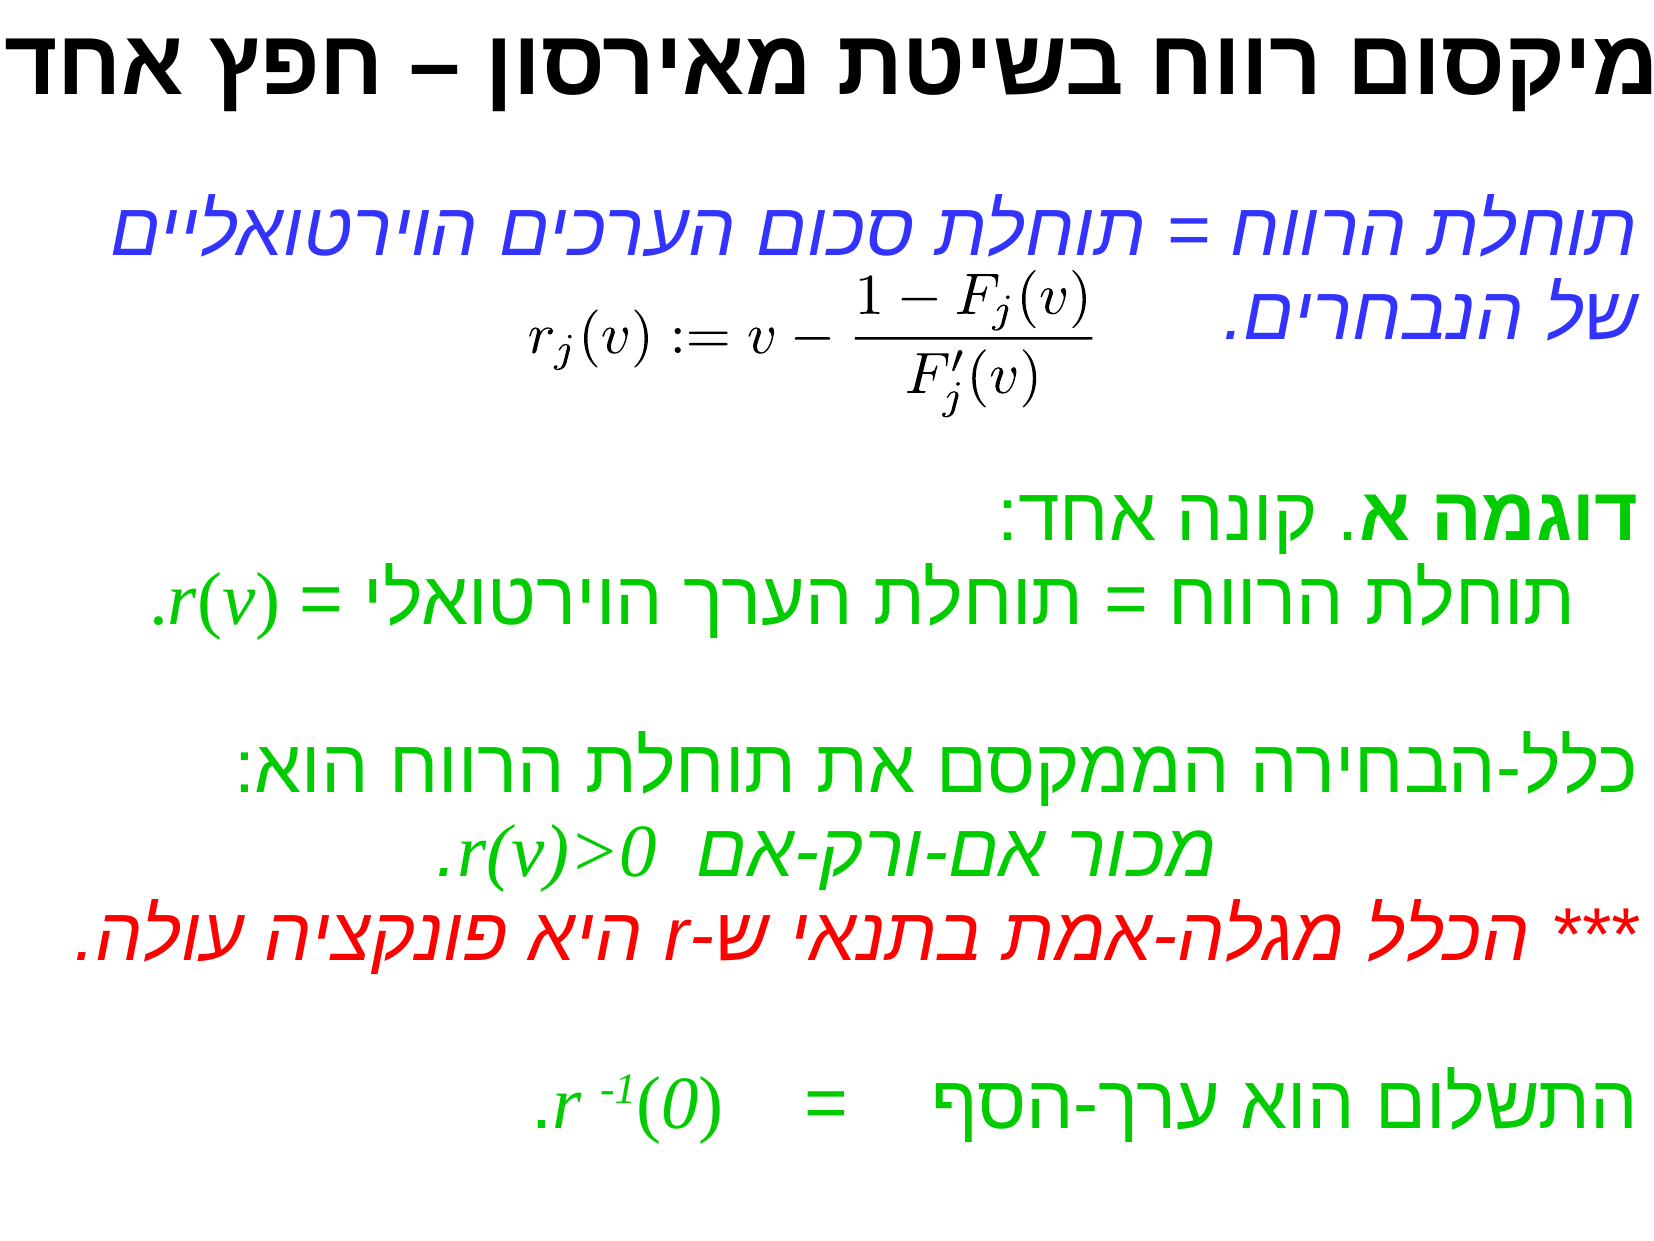

# מיקסום רווח בשיטת מאירסון – חפץ אחד
תוחלת הרווח = תוחלת סכום הערכים הוירטואליים של הנבחרים.
דוגמה א. קונה אחד:
 תוחלת הרווח = תוחלת הערך הוירטואלי = r(v).
כלל-הבחירה הממקסם את תוחלת הרווח הוא:
מכור אם-ורק-אם r(v)>0.
*** הכלל מגלה-אמת בתנאי ש-r היא פונקציה עולה.
התשלום הוא ערך-הסף = r -1(0).